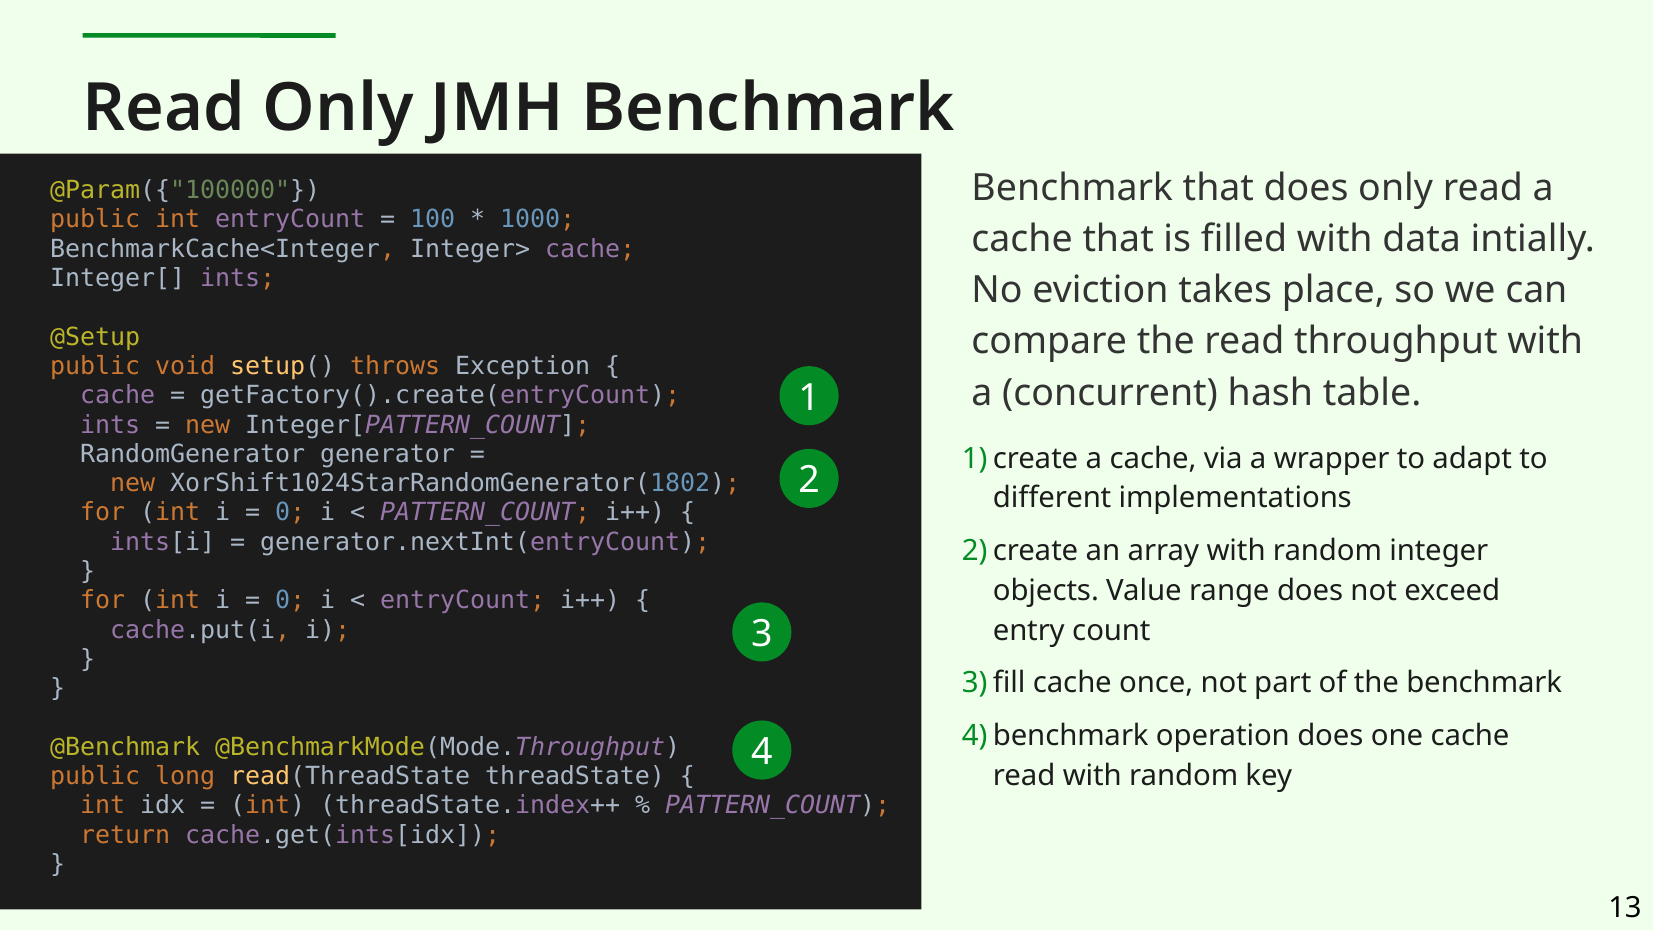

# Read Only JMH Benchmark
Benchmark that does only read a cache that is filled with data intially.
No eviction takes place, so we can compare the read throughput with a (concurrent) hash table.
@Param({"100000"})
public int entryCount = 100 * 1000;
BenchmarkCache<Integer, Integer> cache;
Integer[] ints;
@Setup
public void setup() throws Exception {
 cache = getFactory().create(entryCount);
 ints = new Integer[PATTERN_COUNT];
 RandomGenerator generator =
 new XorShift1024StarRandomGenerator(1802);
 for (int i = 0; i < PATTERN_COUNT; i++) {
 ints[i] = generator.nextInt(entryCount);
 }
 for (int i = 0; i < entryCount; i++) {
 cache.put(i, i);
 }
}
@Benchmark @BenchmarkMode(Mode.Throughput)
public long read(ThreadState threadState) {
 int idx = (int) (threadState.index++ % PATTERN_COUNT);
 return cache.get(ints[idx]);
}
1
create a cache, via a wrapper to adapt to different implementations
create an array with random integer objects. Value range does not exceed entry count
fill cache once, not part of the benchmark
benchmark operation does one cache read with random key
2
3
4
13